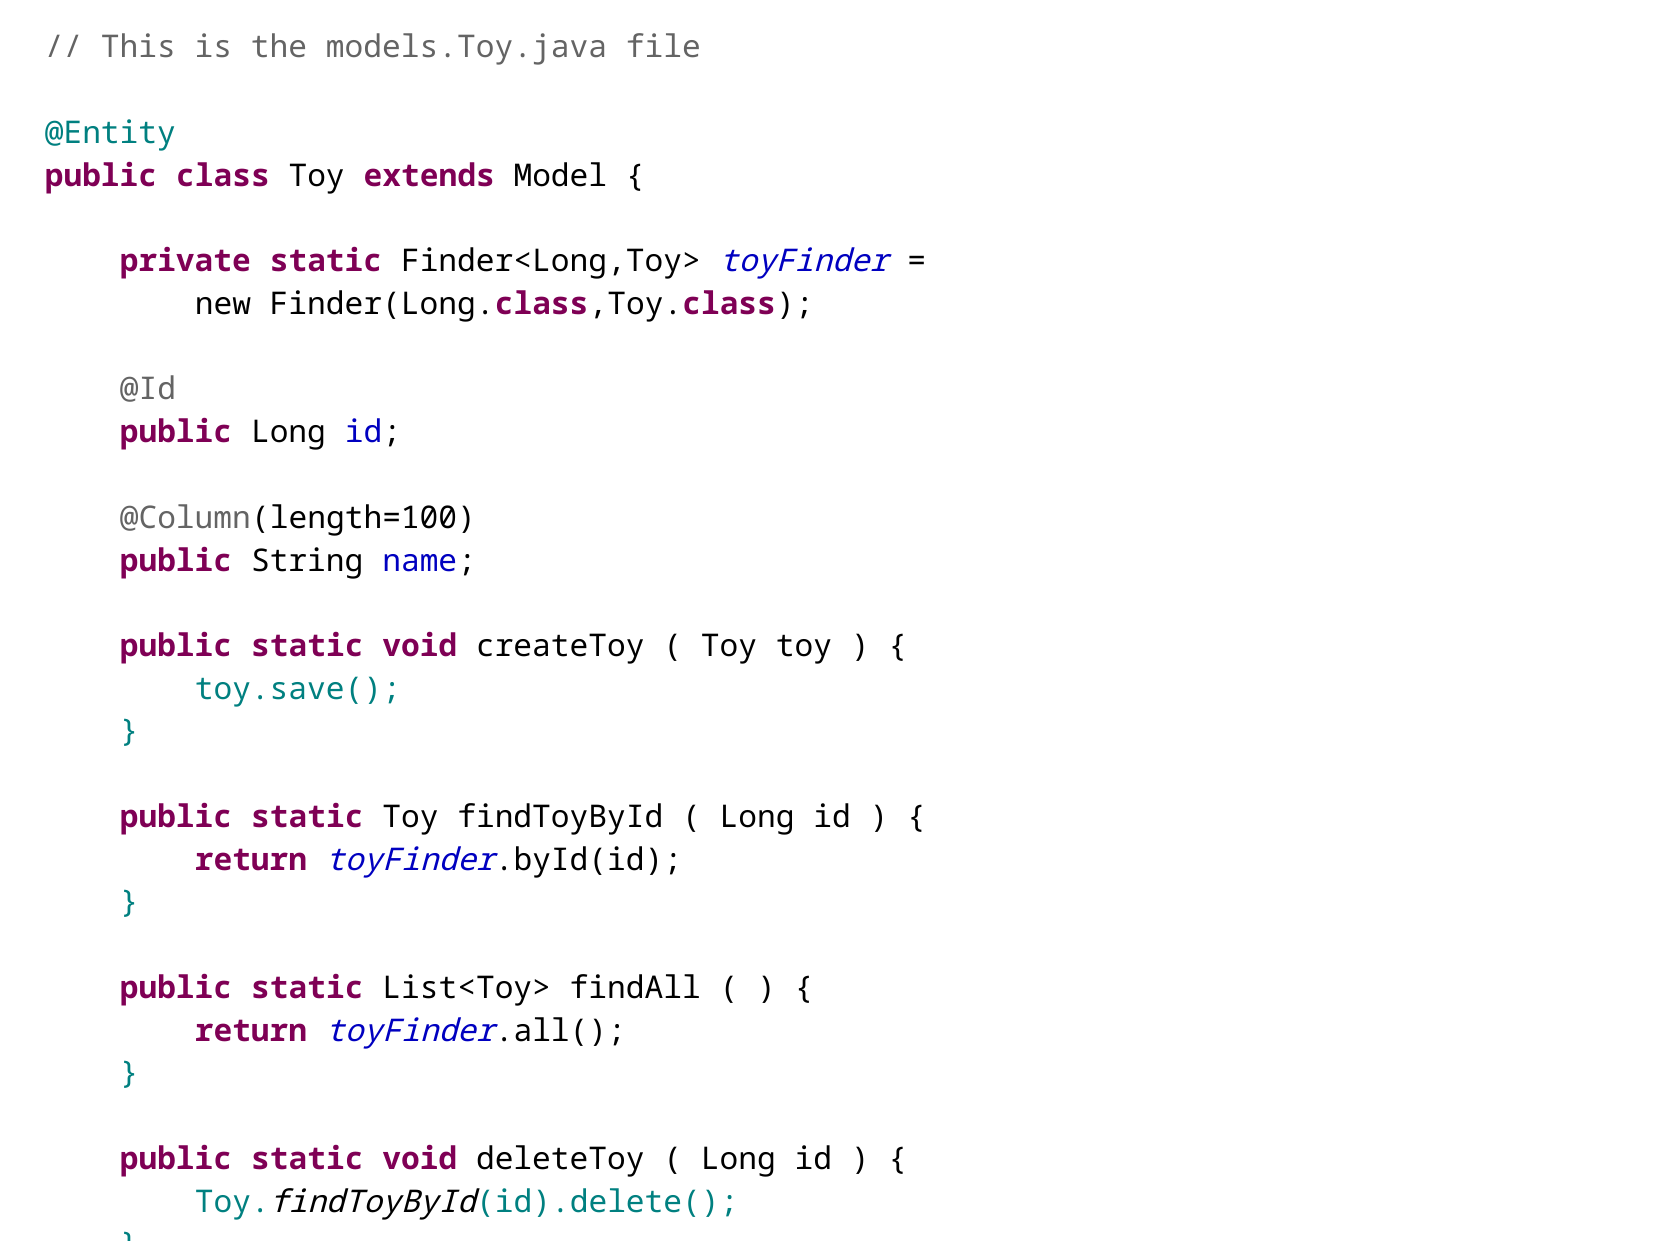

// This is the models.Toy.java file
@Entity
public class Toy extends Model {
	private static Finder<Long,Toy> toyFinder = 										new Finder(Long.class,Toy.class);
	@Id
	public Long id;
	@Column(length=100)
	public String name;
	public static void createToy ( Toy toy ) {
		toy.save();
	}
	public static Toy findToyById ( Long id ) {
		return toyFinder.byId(id);
	}
	public static List<Toy> findAll ( ) {
		return toyFinder.all();
	}
	public static void deleteToy ( Long id ) {
		Toy.findToyById(id).delete();
	}
}
#